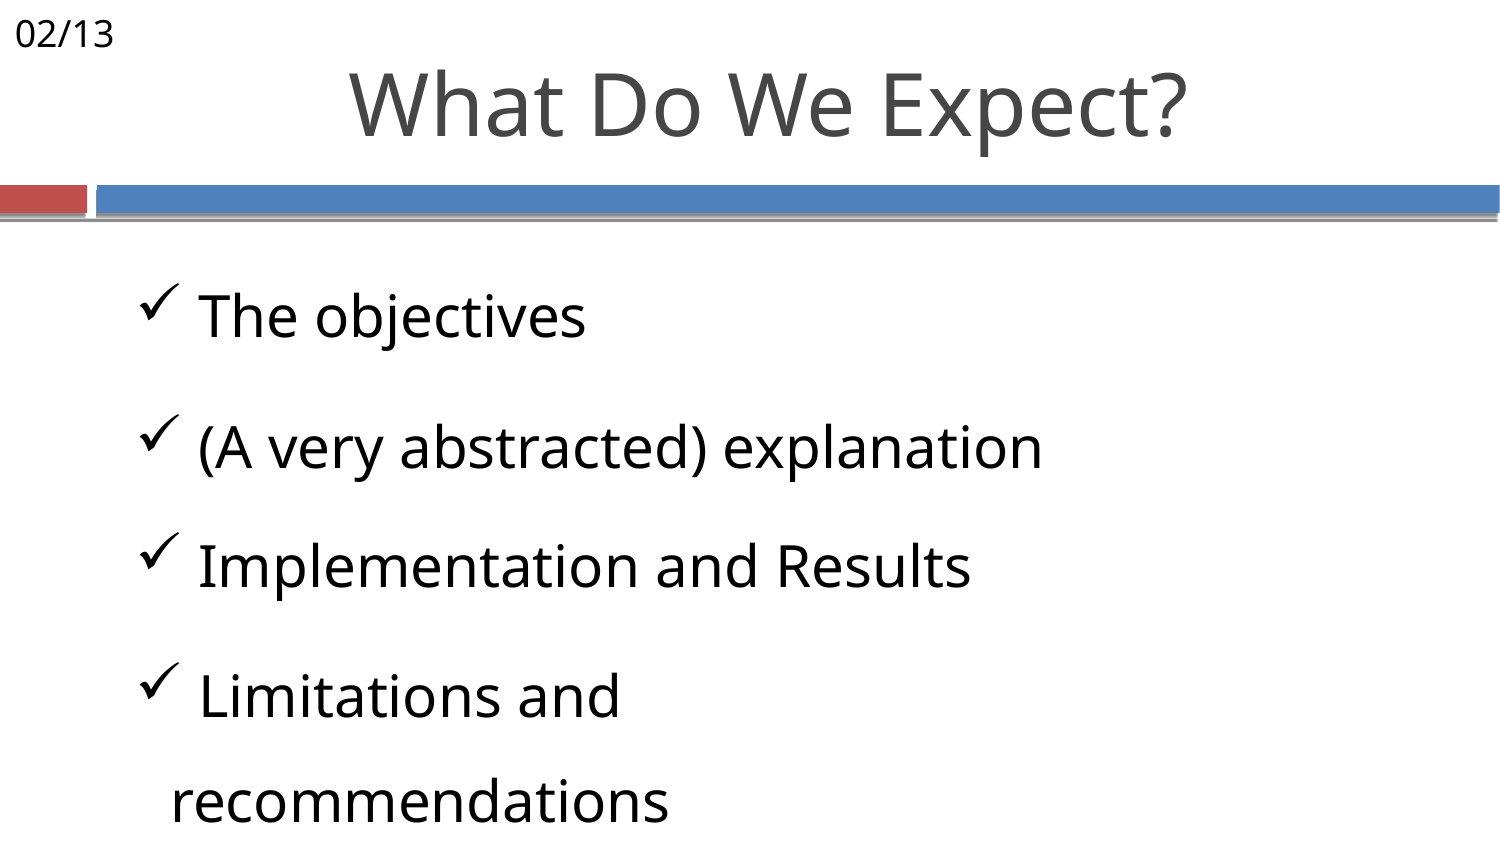

02/13
What Do We Expect?
 The objectives
 (A very abstracted) explanation
 Implementation and Results
 Limitations and recommendations